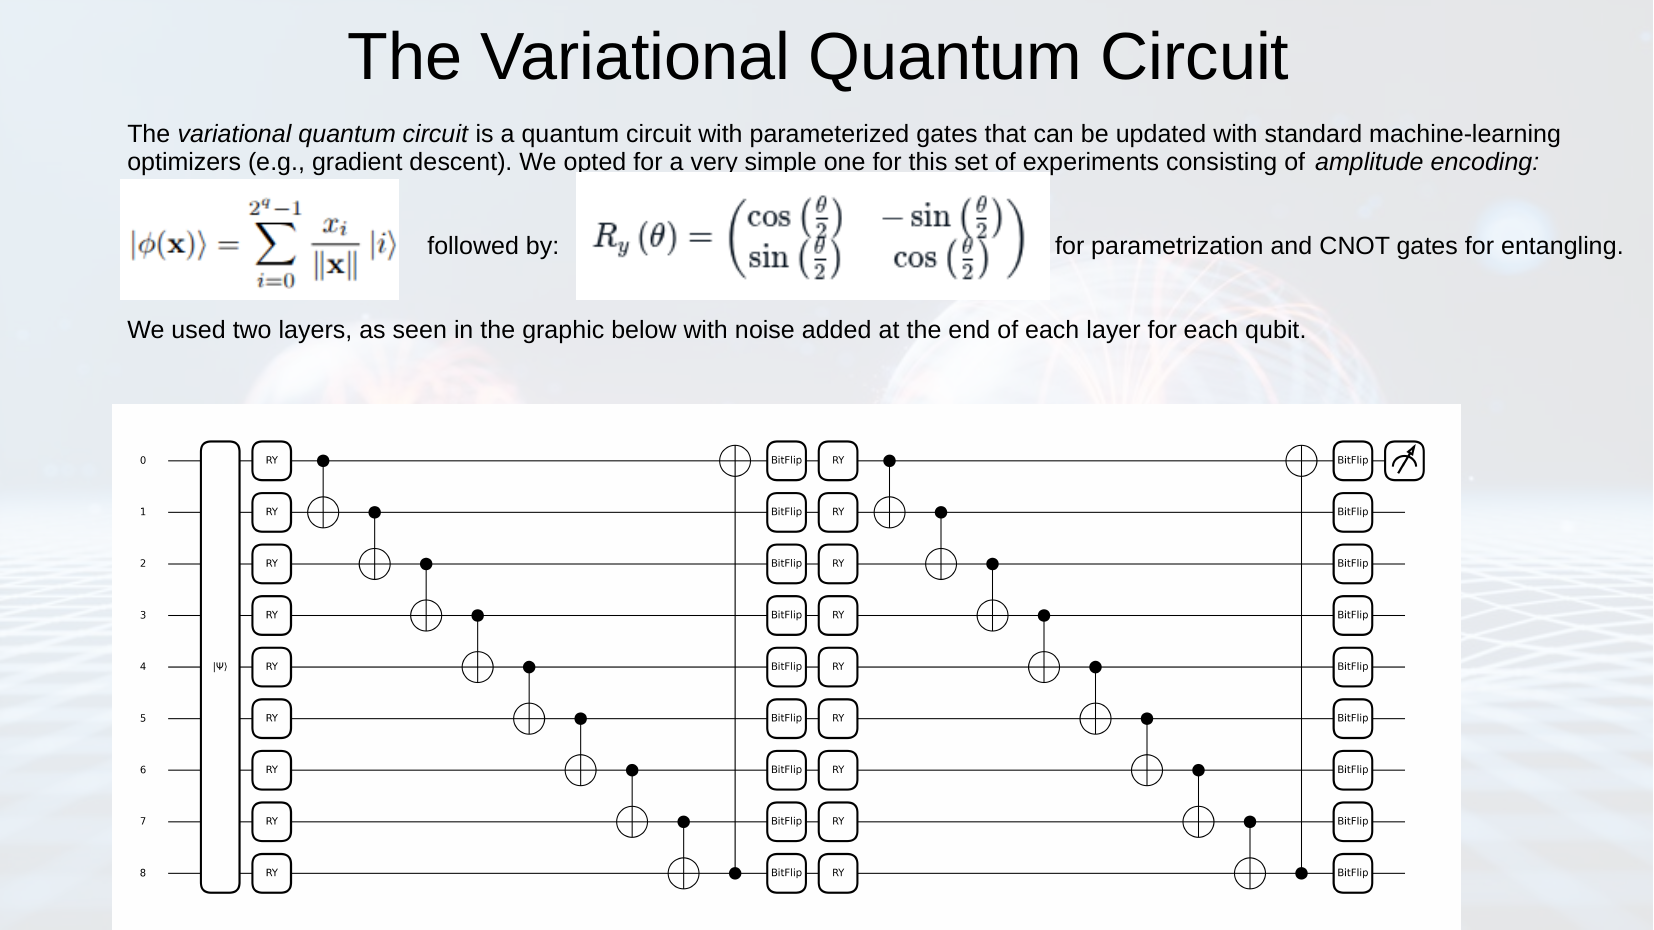

# The Variational Quantum Circuit
The variational quantum circuit is a quantum circuit with parameterized gates that can be updated with standard machine-learning optimizers (e.g., gradient descent). We opted for a very simple one for this set of experiments consisting of amplitude encoding:
				followed by: 							 for parametrization and CNOT gates for entangling.
We used two layers, as seen in the graphic below with noise added at the end of each layer for each qubit.